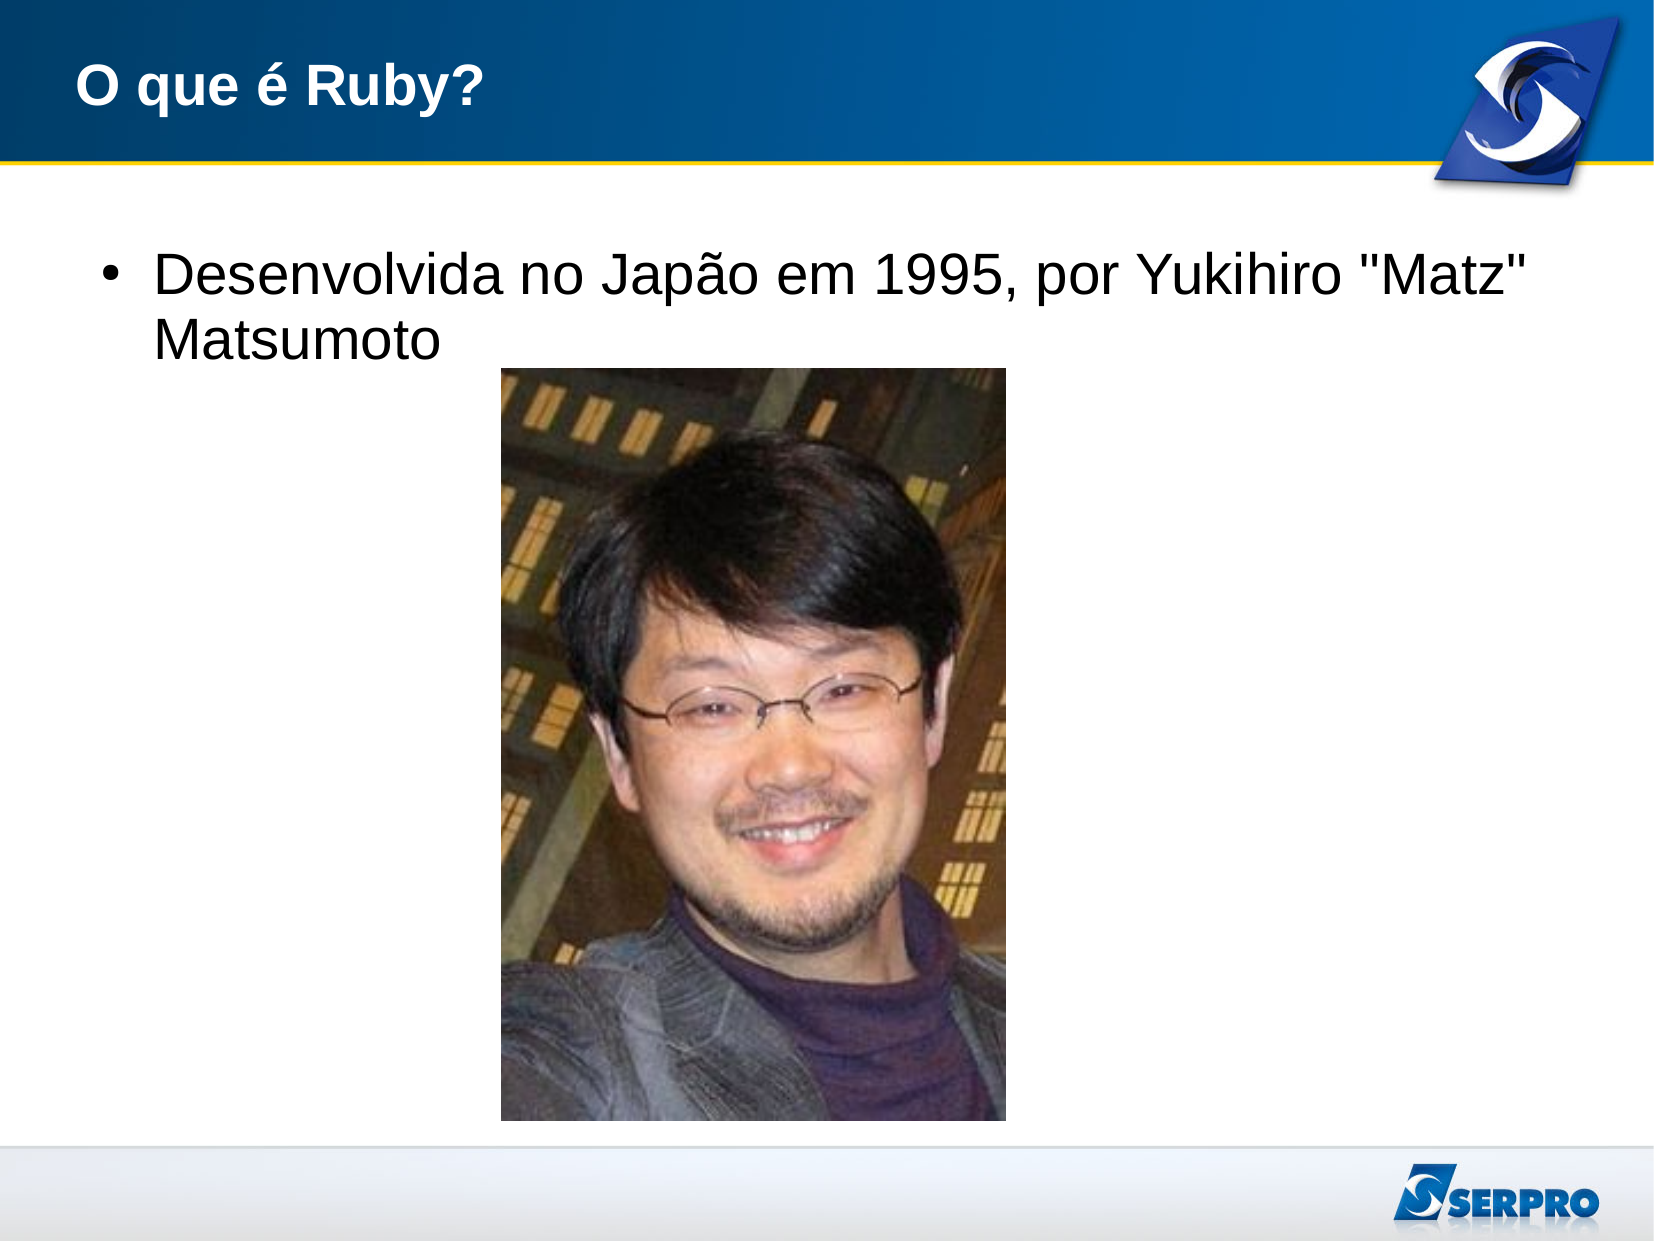

# O que é Ruby?
Desenvolvida no Japão em 1995, por Yukihiro "Matz" Matsumoto